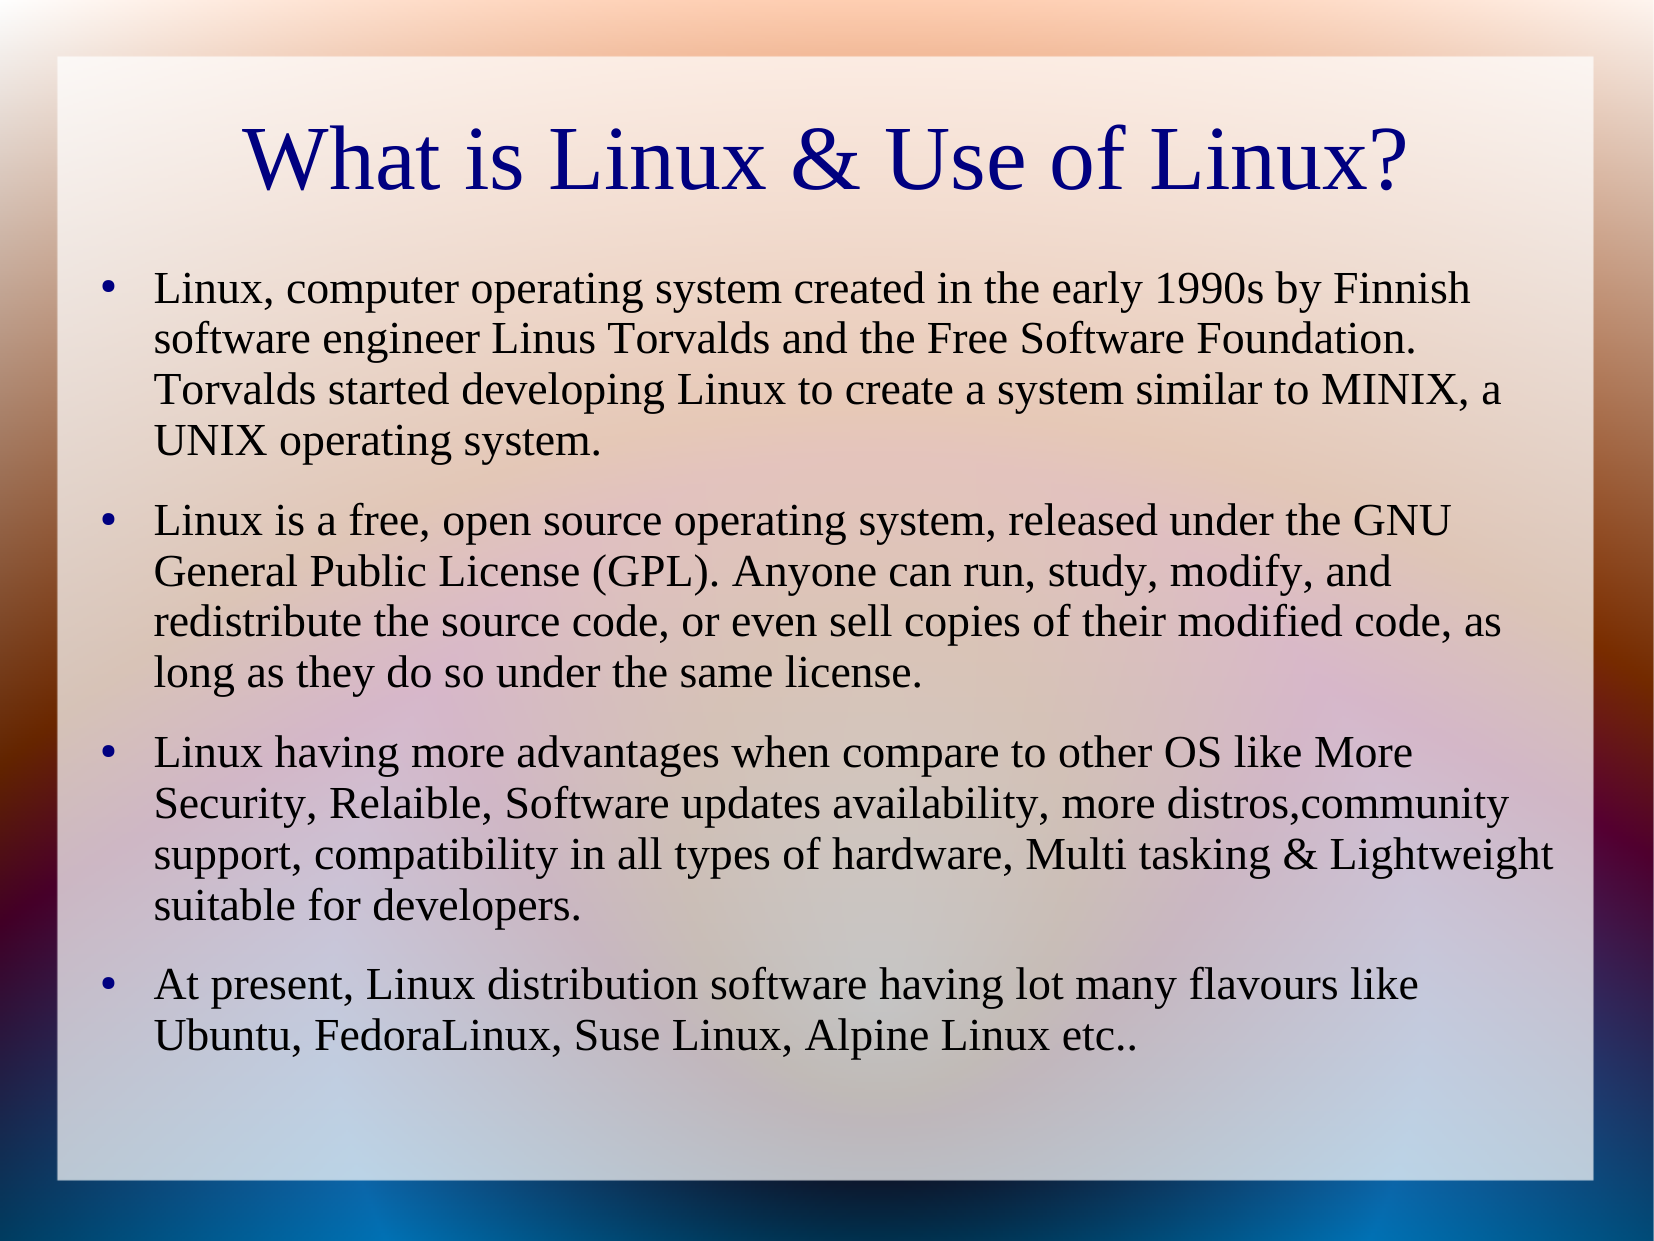

# What is Linux & Use of Linux?
Linux, computer operating system created in the early 1990s by Finnish software engineer Linus Torvalds and the Free Software Foundation. Torvalds started developing Linux to create a system similar to MINIX, a UNIX operating system.
Linux is a free, open source operating system, released under the GNU General Public License (GPL). Anyone can run, study, modify, and redistribute the source code, or even sell copies of their modified code, as long as they do so under the same license.
Linux having more advantages when compare to other OS like More Security, Relaible, Software updates availability, more distros,community support, compatibility in all types of hardware, Multi tasking & Lightweight suitable for developers.
At present, Linux distribution software having lot many flavours like Ubuntu, FedoraLinux, Suse Linux, Alpine Linux etc..